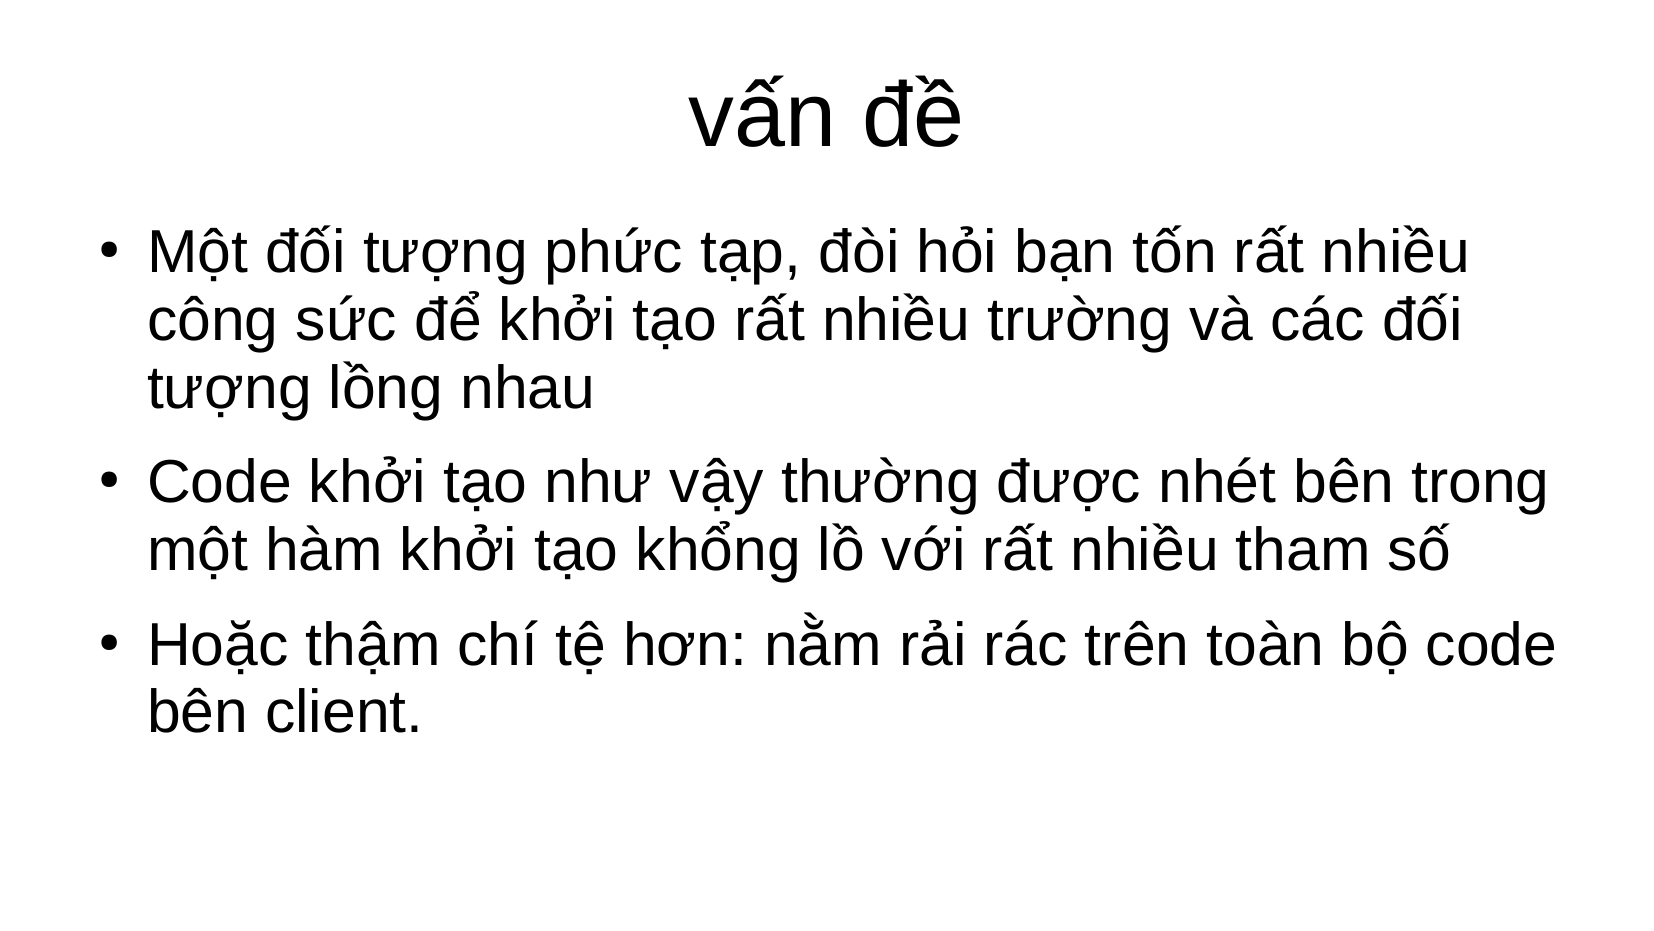

# vấn đề
Một đối tượng phức tạp, đòi hỏi bạn tốn rất nhiều công sức để khởi tạo rất nhiều trường và các đối tượng lồng nhau
Code khởi tạo như vậy thường được nhét bên trong một hàm khởi tạo khổng lồ với rất nhiều tham số
Hoặc thậm chí tệ hơn: nằm rải rác trên toàn bộ code bên client.